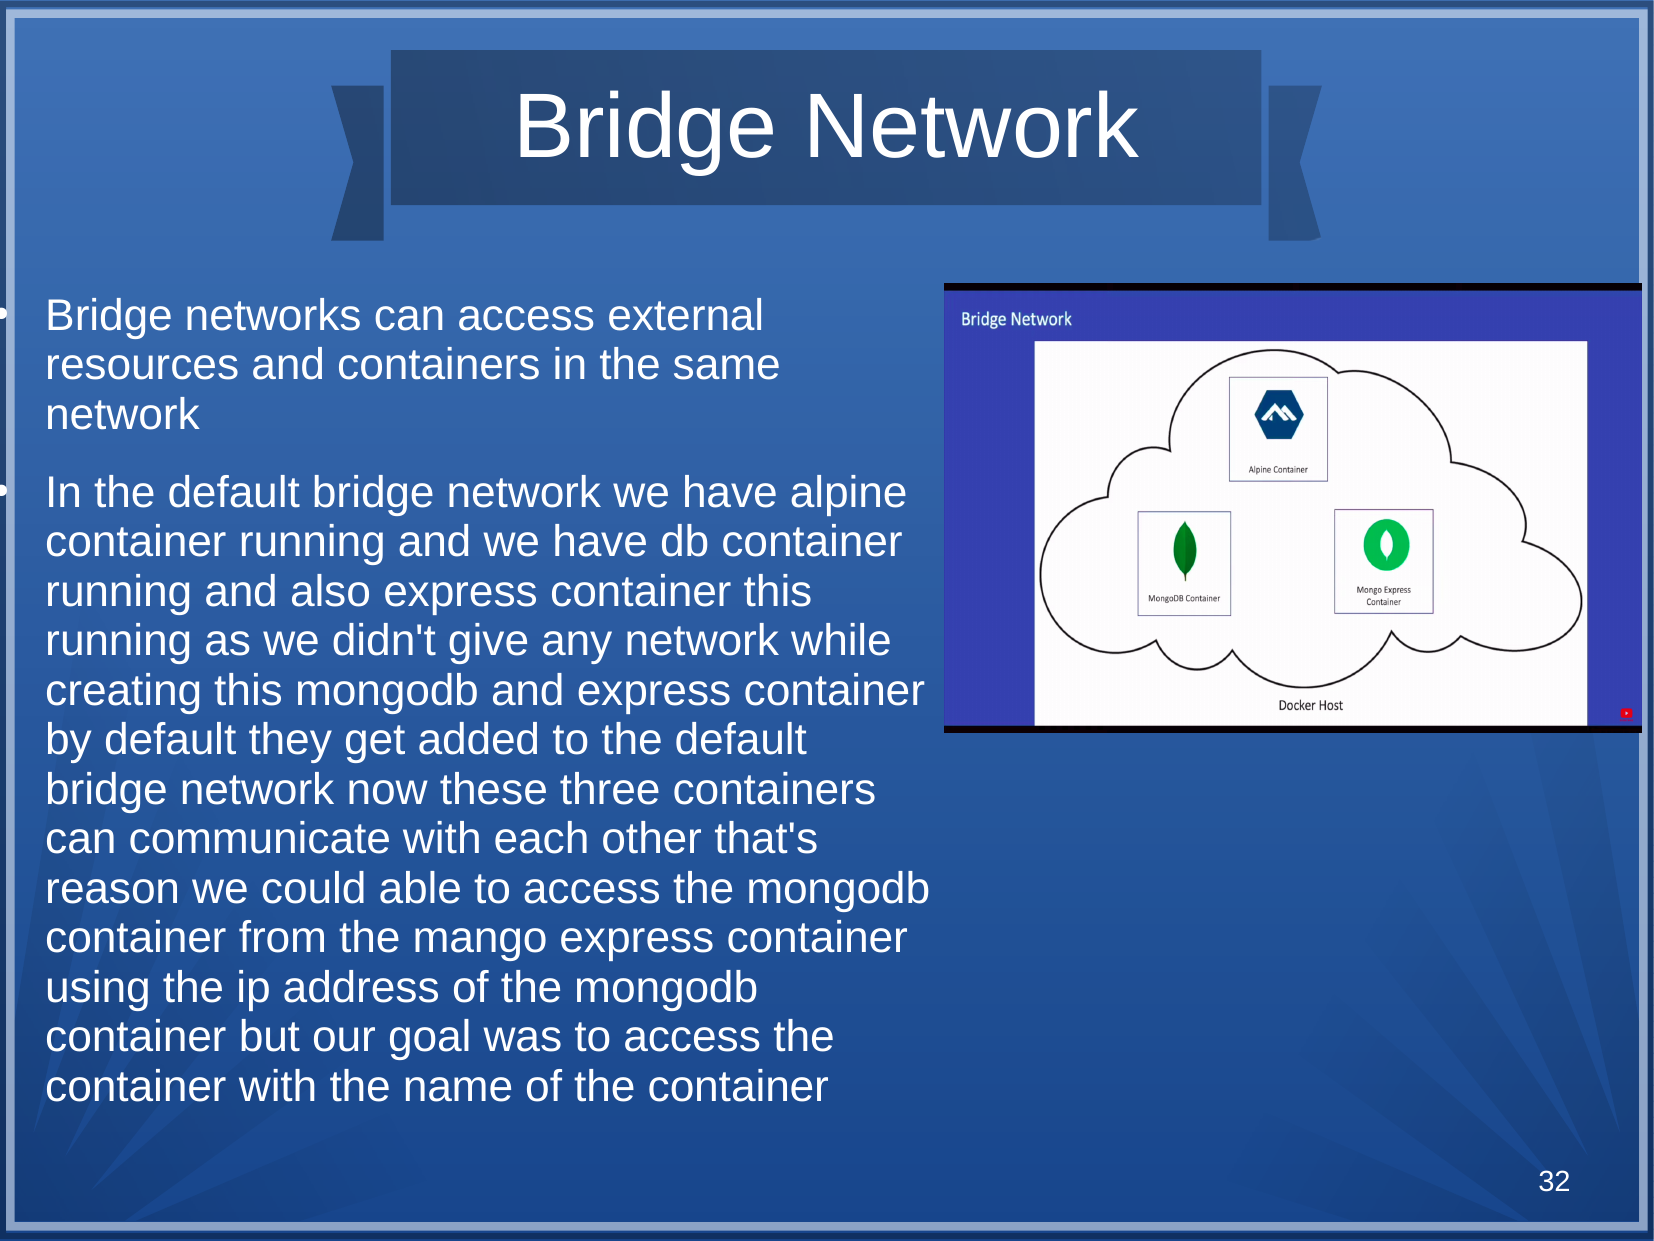

# Bridge Network
Bridge networks can access external resources and containers in the same network
In the default bridge network we have alpine container running and we have db container running and also express container this running as we didn't give any network while creating this mongodb and express container by default they get added to the default bridge network now these three containers can communicate with each other that's reason we could able to access the mongodb container from the mango express container using the ip address of the mongodb container but our goal was to access the container with the name of the container
32